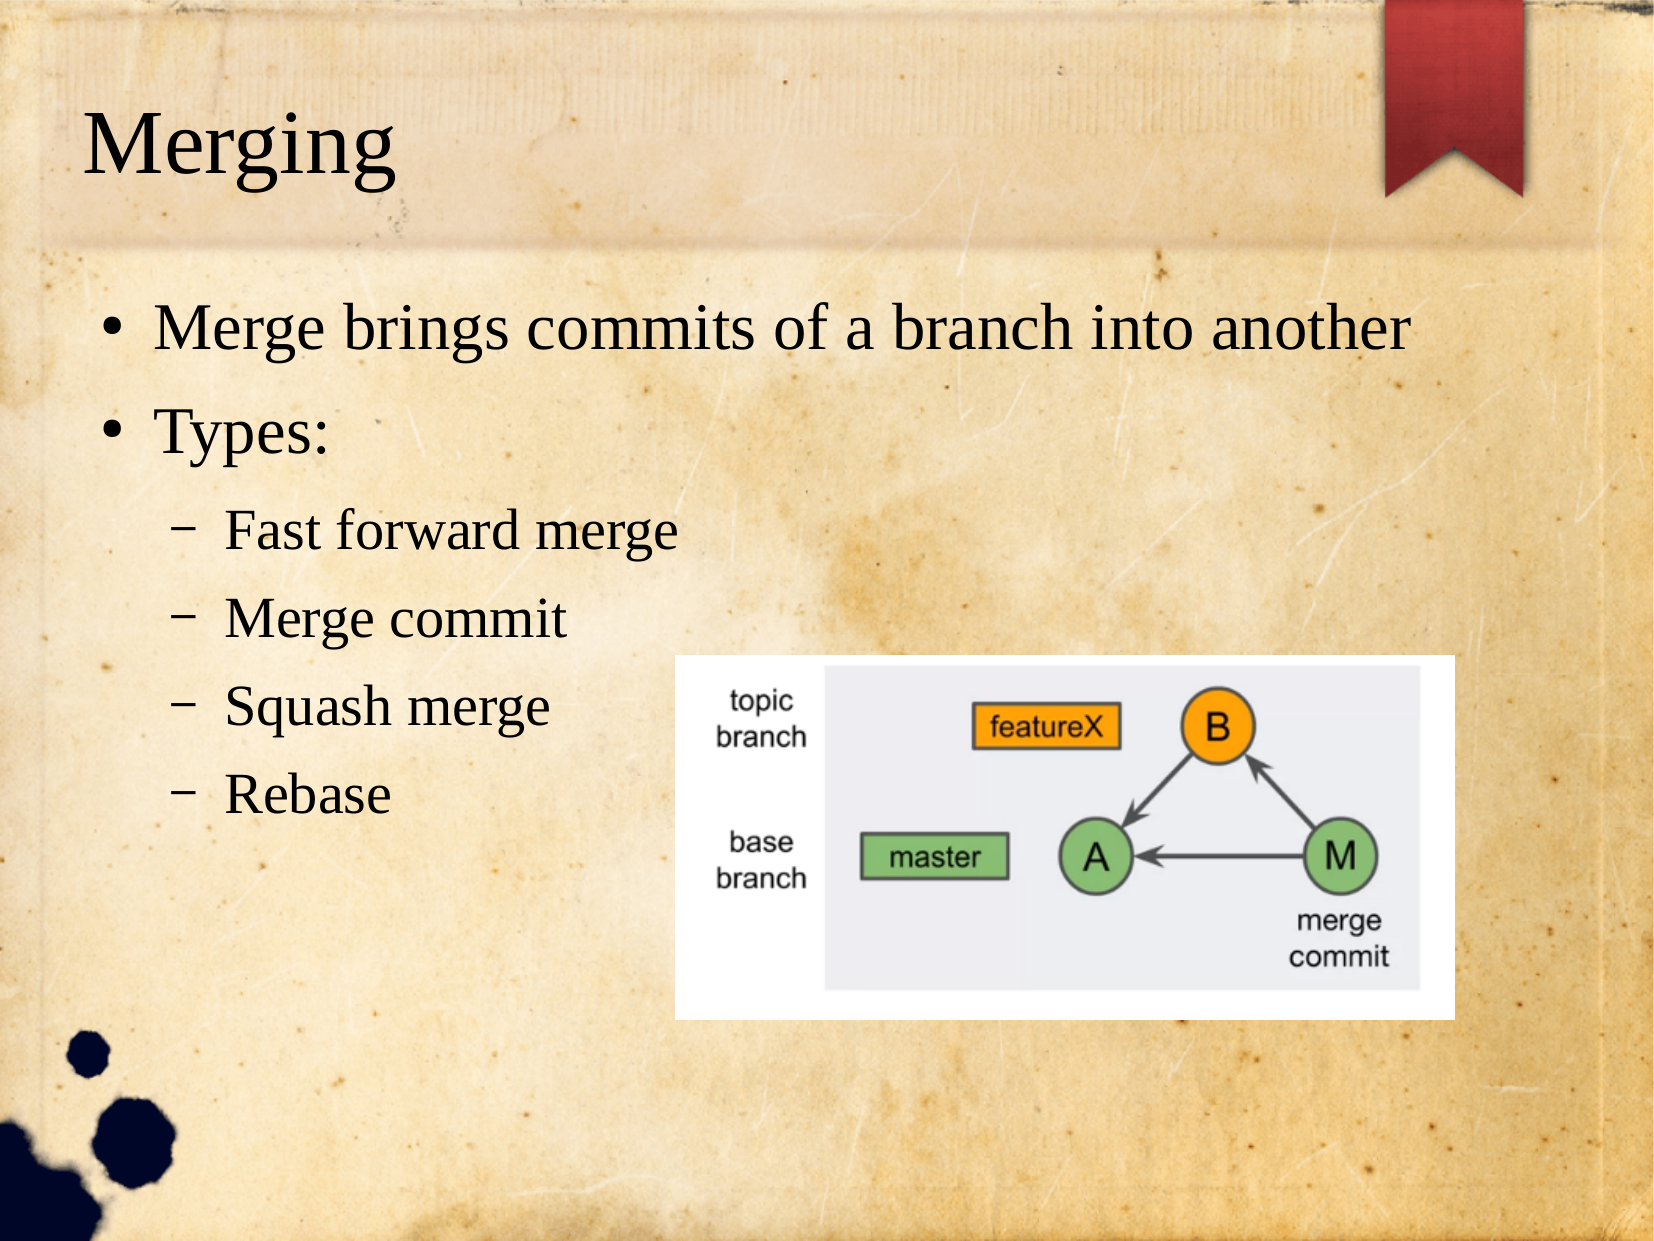

# Merging
Merge brings commits of a branch into another
Types:
Fast forward merge
Merge commit
Squash merge
Rebase